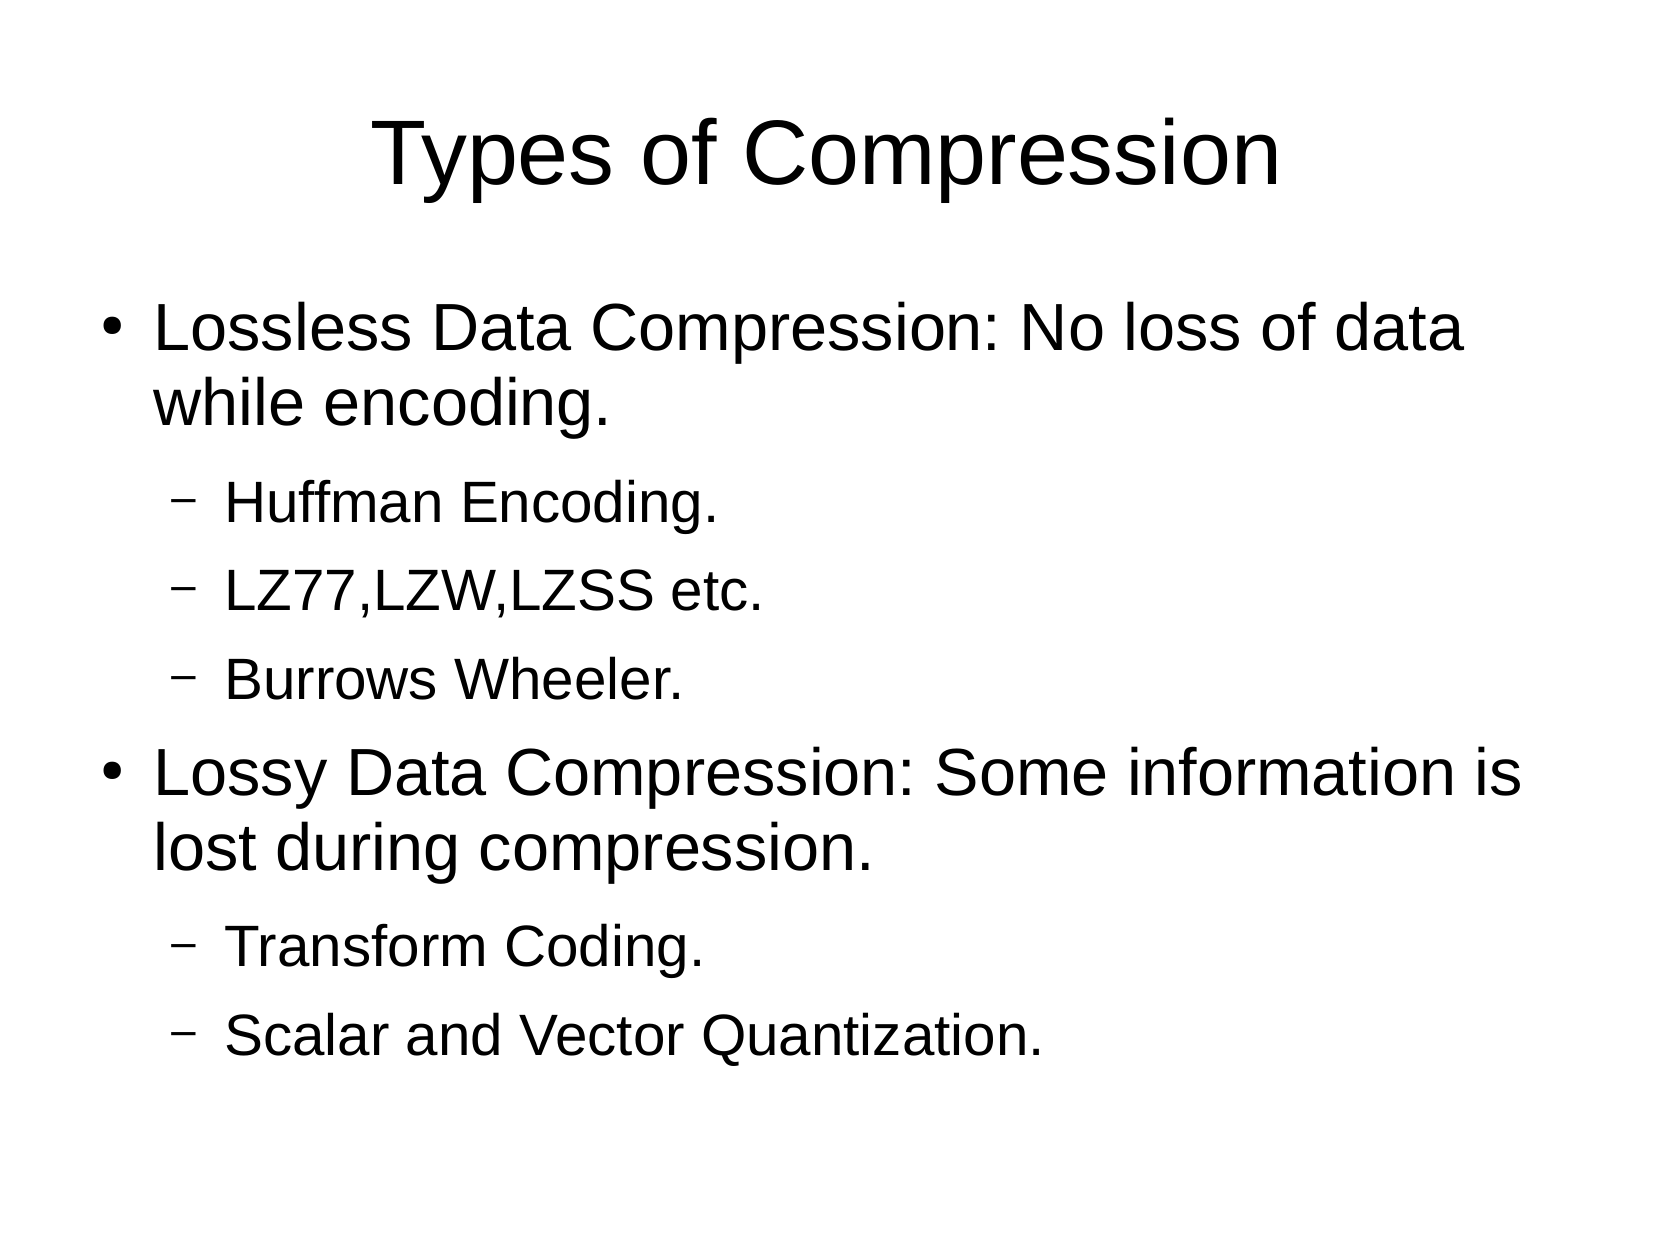

# Types of Compression
Lossless Data Compression: No loss of data while encoding.
Huffman Encoding.
LZ77,LZW,LZSS etc.
Burrows Wheeler.
Lossy Data Compression: Some information is lost during compression.
Transform Coding.
Scalar and Vector Quantization.